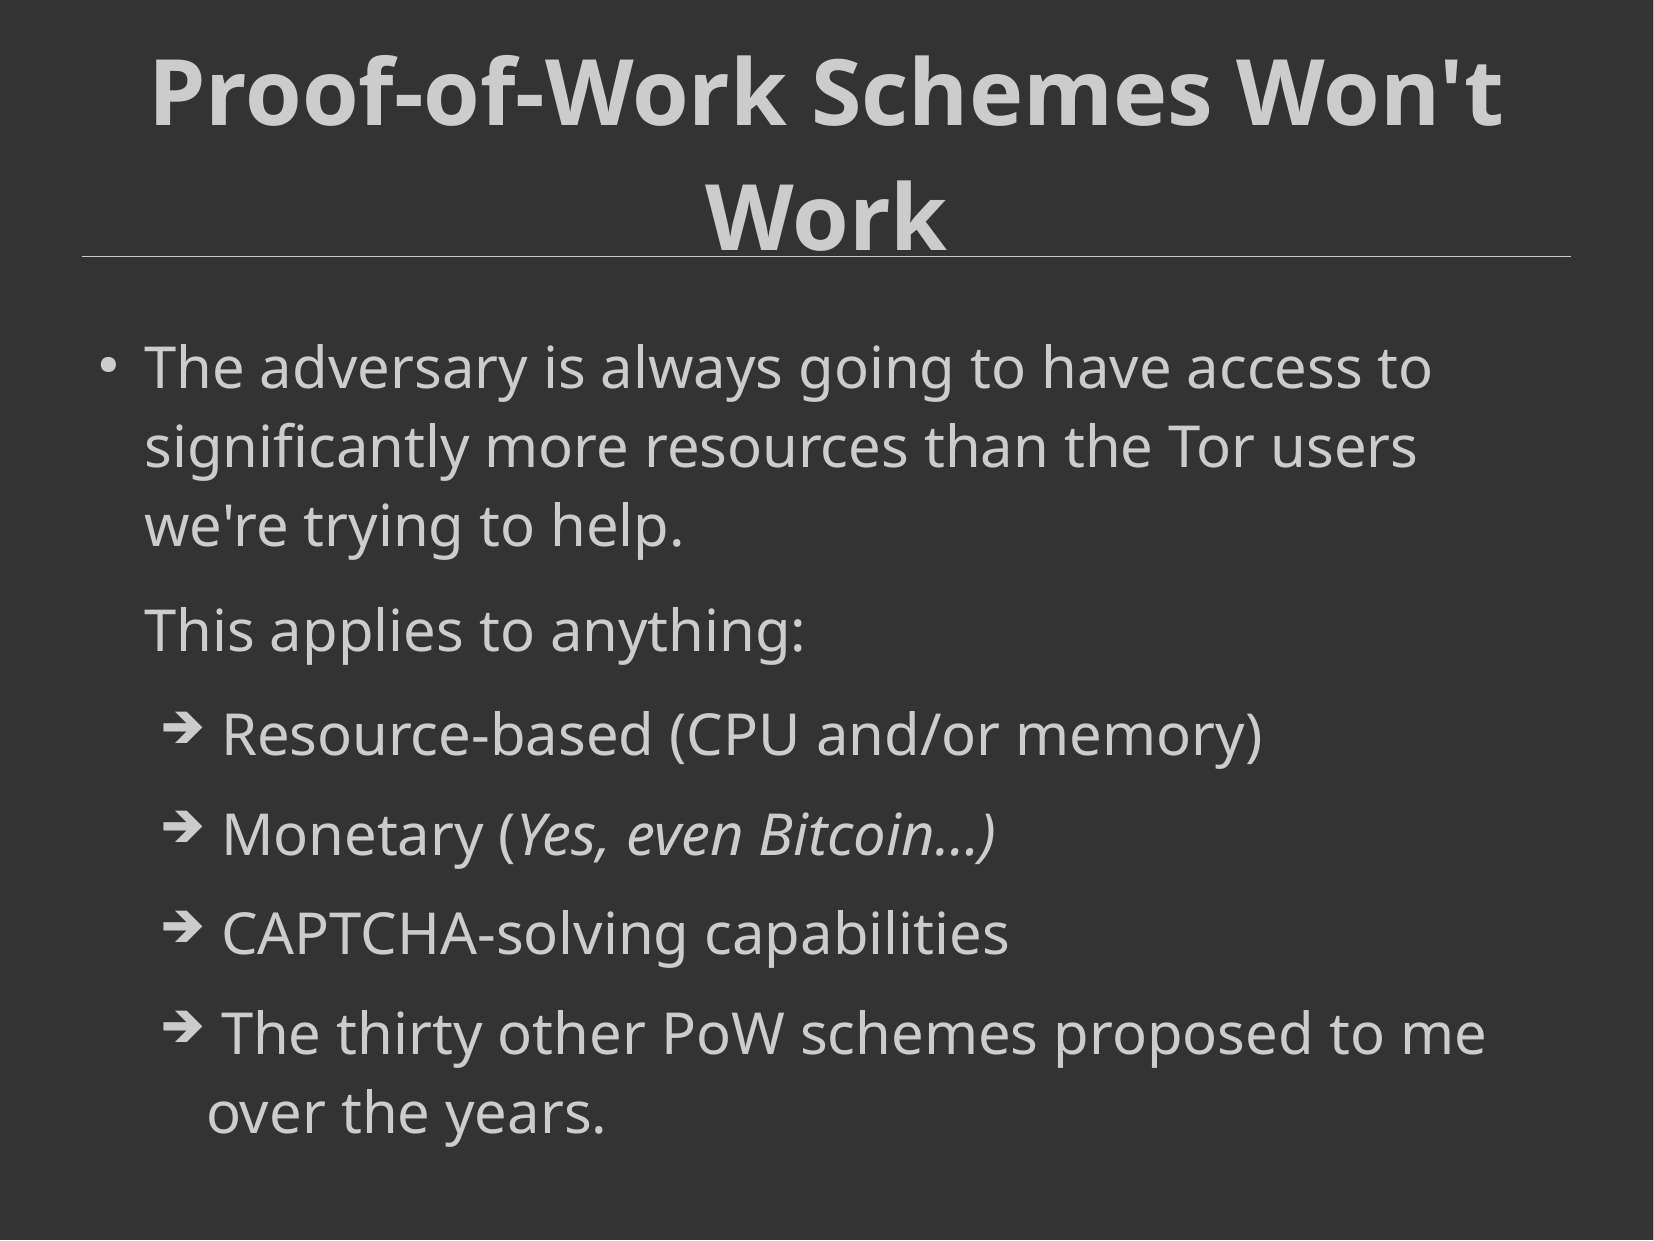

# Proof-of-Work Schemes Won't Work
The adversary is always going to have access to significantly more resources than the Tor users we're trying to help.
This applies to anything:
 Resource-based (CPU and/or memory)
 Monetary (Yes, even Bitcoin…)
 CAPTCHA-solving capabilities
 The thirty other PoW schemes proposed to me over the years.